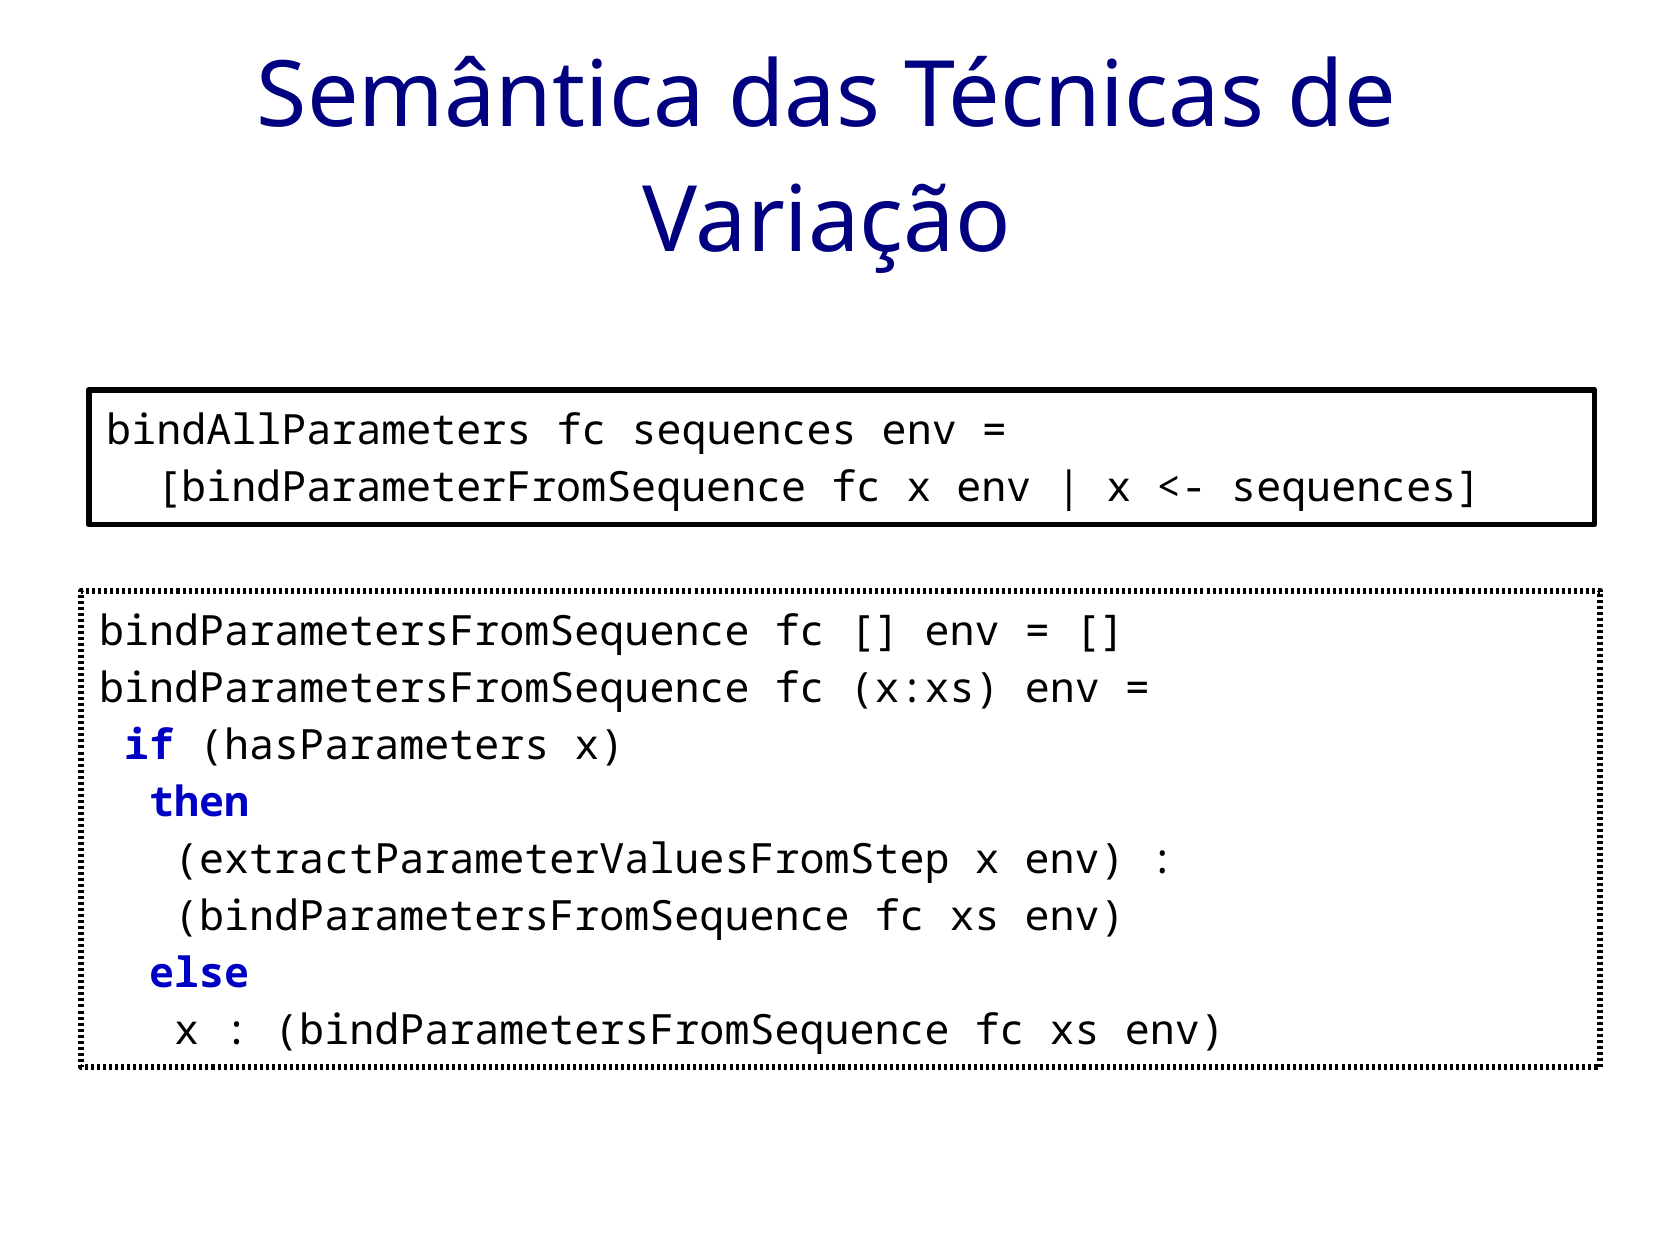

# Semântica das Técnicas de Variação
bindAllParameters fc sequences env =
 [bindParameterFromSequence fc x env | x <- sequences]
bindParametersFromSequence fc [] env = []
bindParametersFromSequence fc (x:xs) env =
 if (hasParameters x)
 then
 (extractParameterValuesFromStep x env) :
 (bindParametersFromSequence fc xs env)
 else
 x : (bindParametersFromSequence fc xs env)